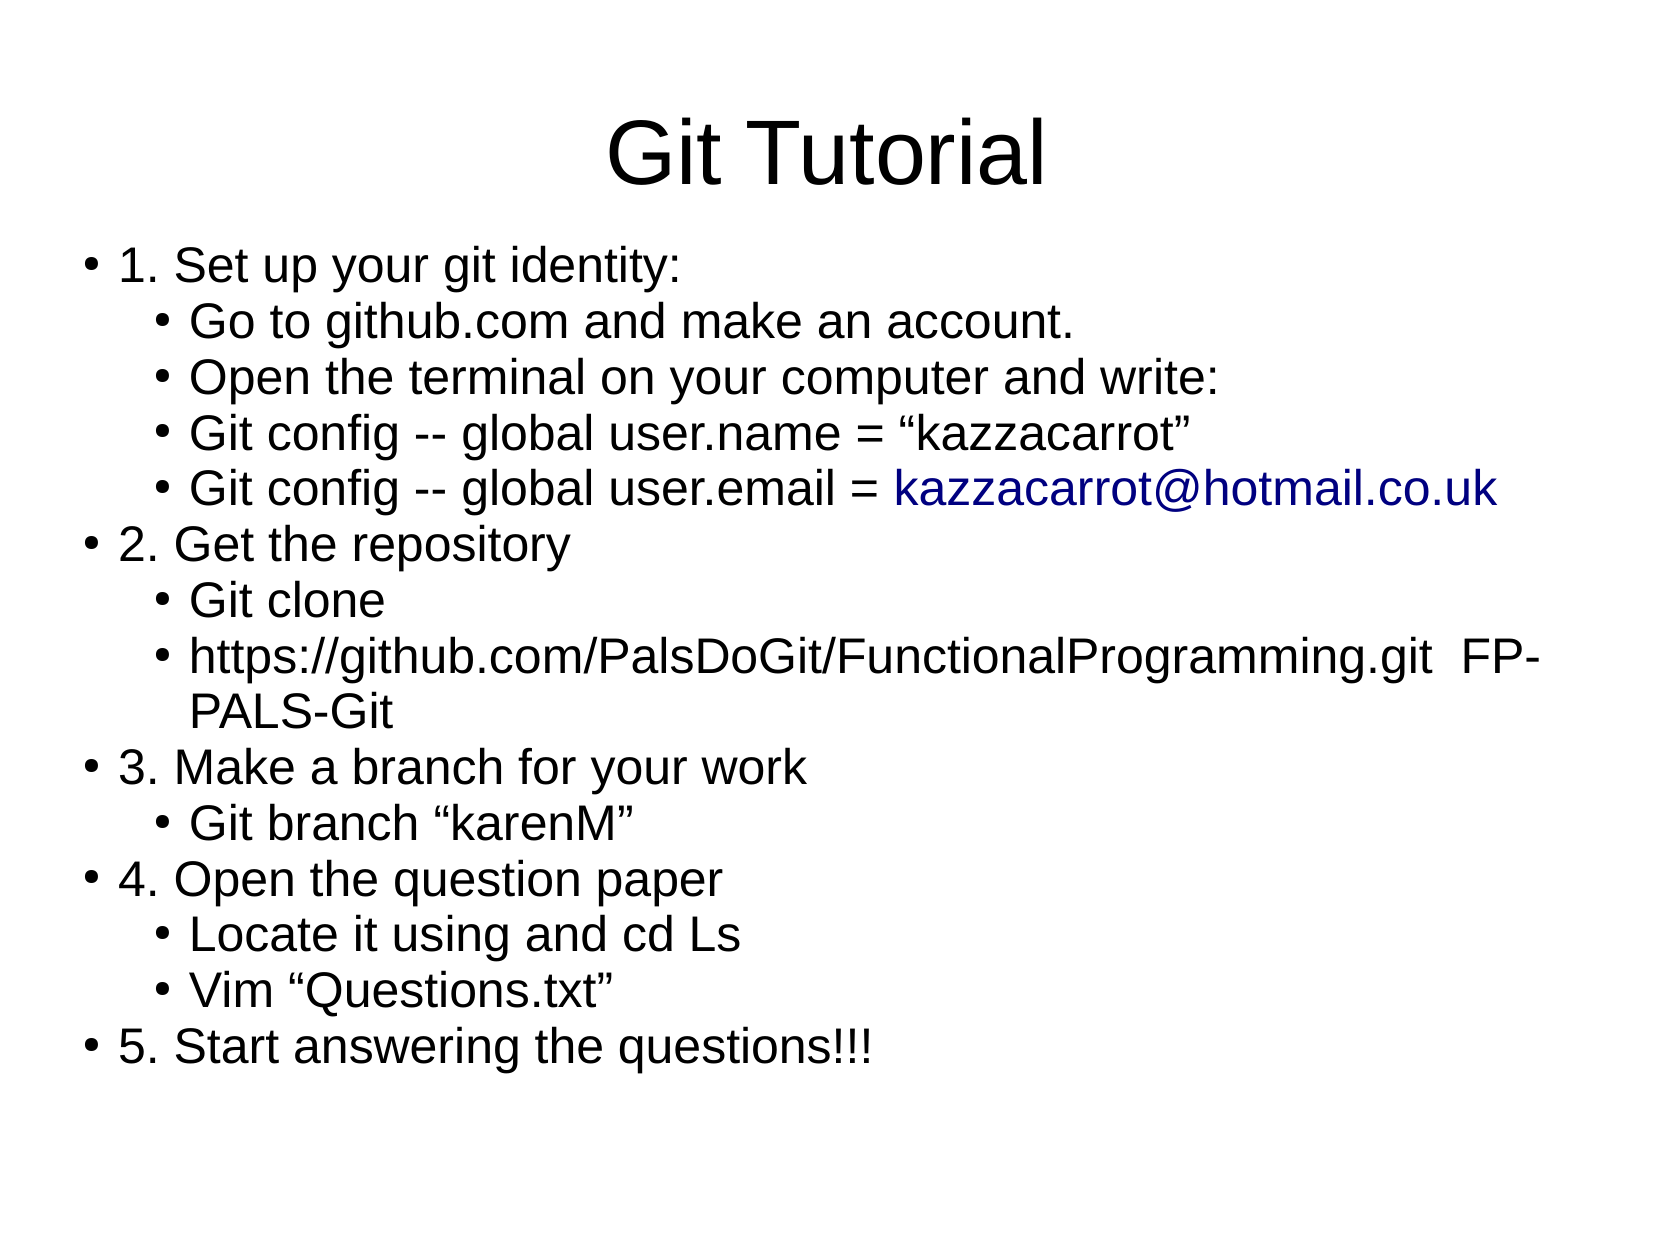

# Git Tutorial
1. Set up your git identity:
Go to github.com and make an account.
Open the terminal on your computer and write:
Git config -- global user.name = “kazzacarrot”
Git config -- global user.email = kazzacarrot@hotmail.co.uk
2. Get the repository
Git clone
https://github.com/PalsDoGit/FunctionalProgramming.git FP-PALS-Git
3. Make a branch for your work
Git branch “karenM”
4. Open the question paper
Locate it using and cd Ls
Vim “Questions.txt”
5. Start answering the questions!!!